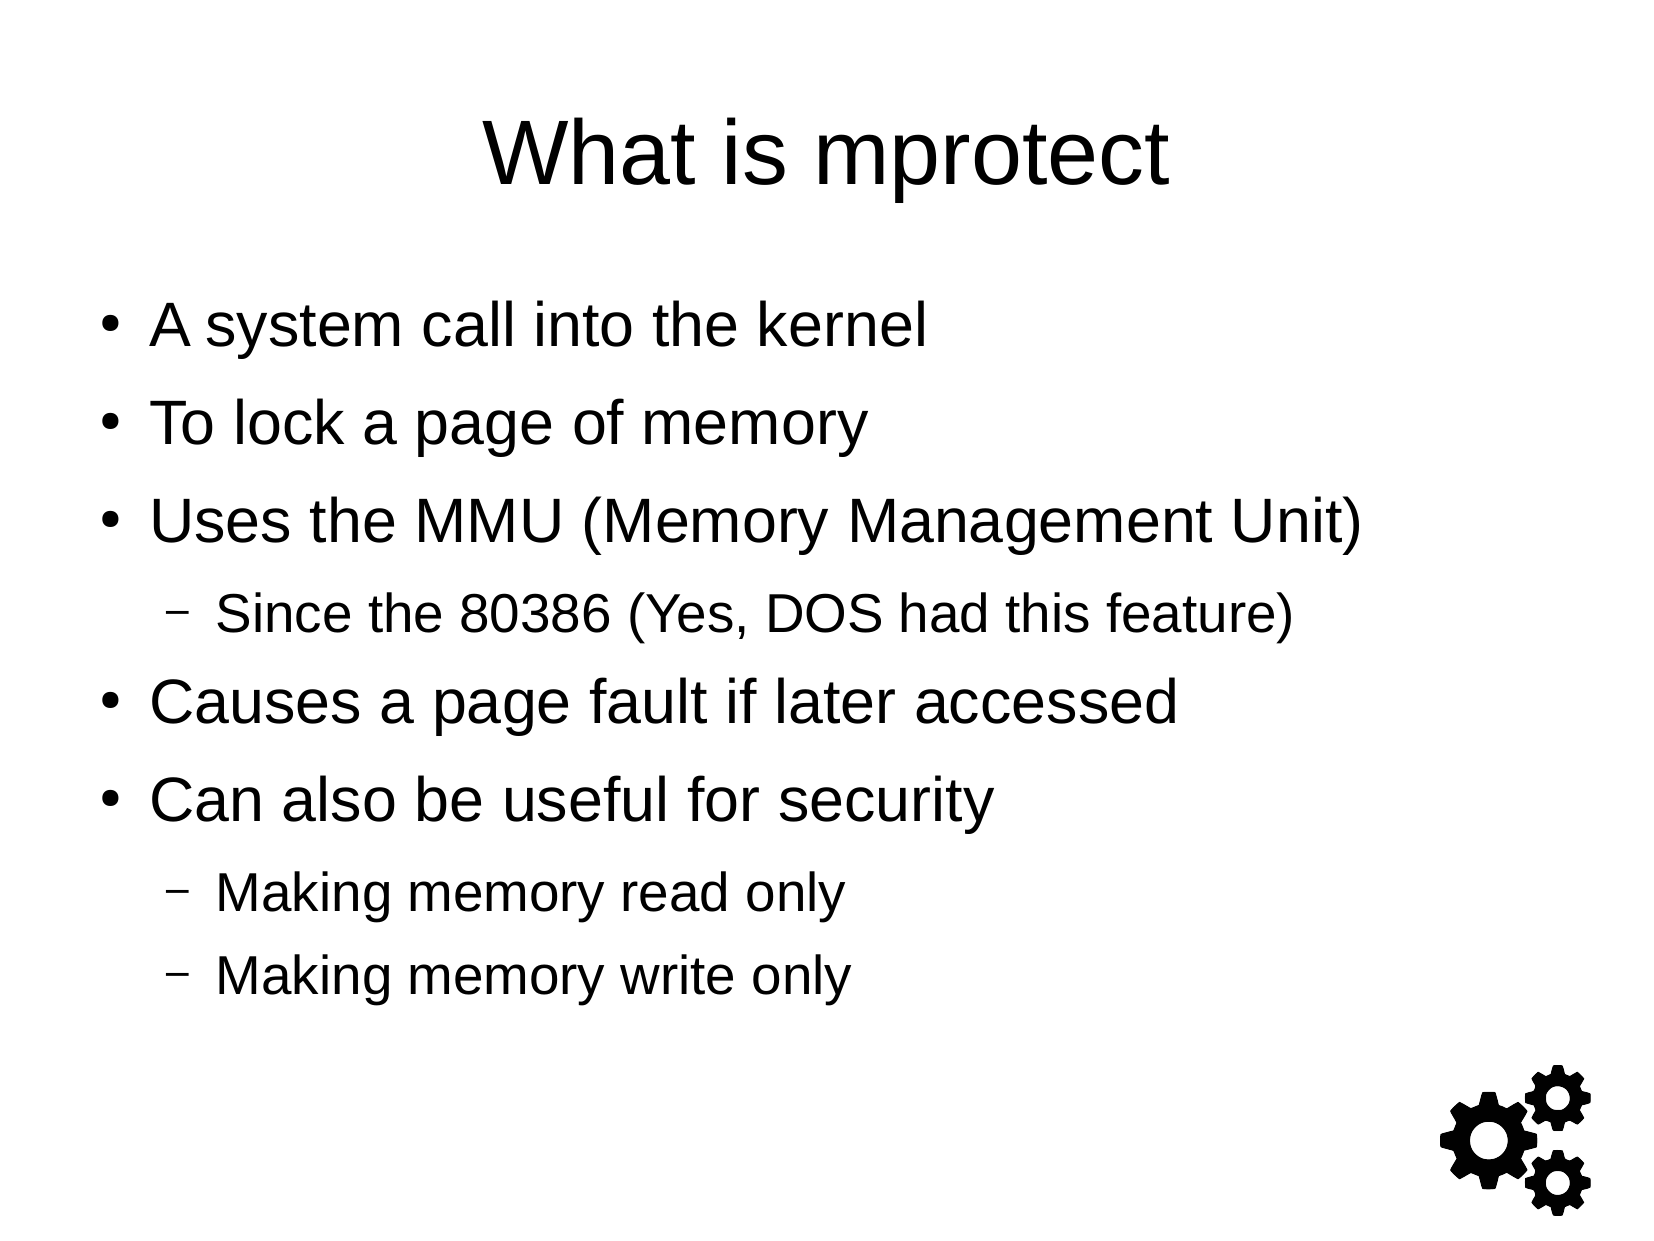

# What is mprotect
A system call into the kernel
To lock a page of memory
Uses the MMU (Memory Management Unit)
Since the 80386 (Yes, DOS had this feature)
Causes a page fault if later accessed
Can also be useful for security
Making memory read only
Making memory write only